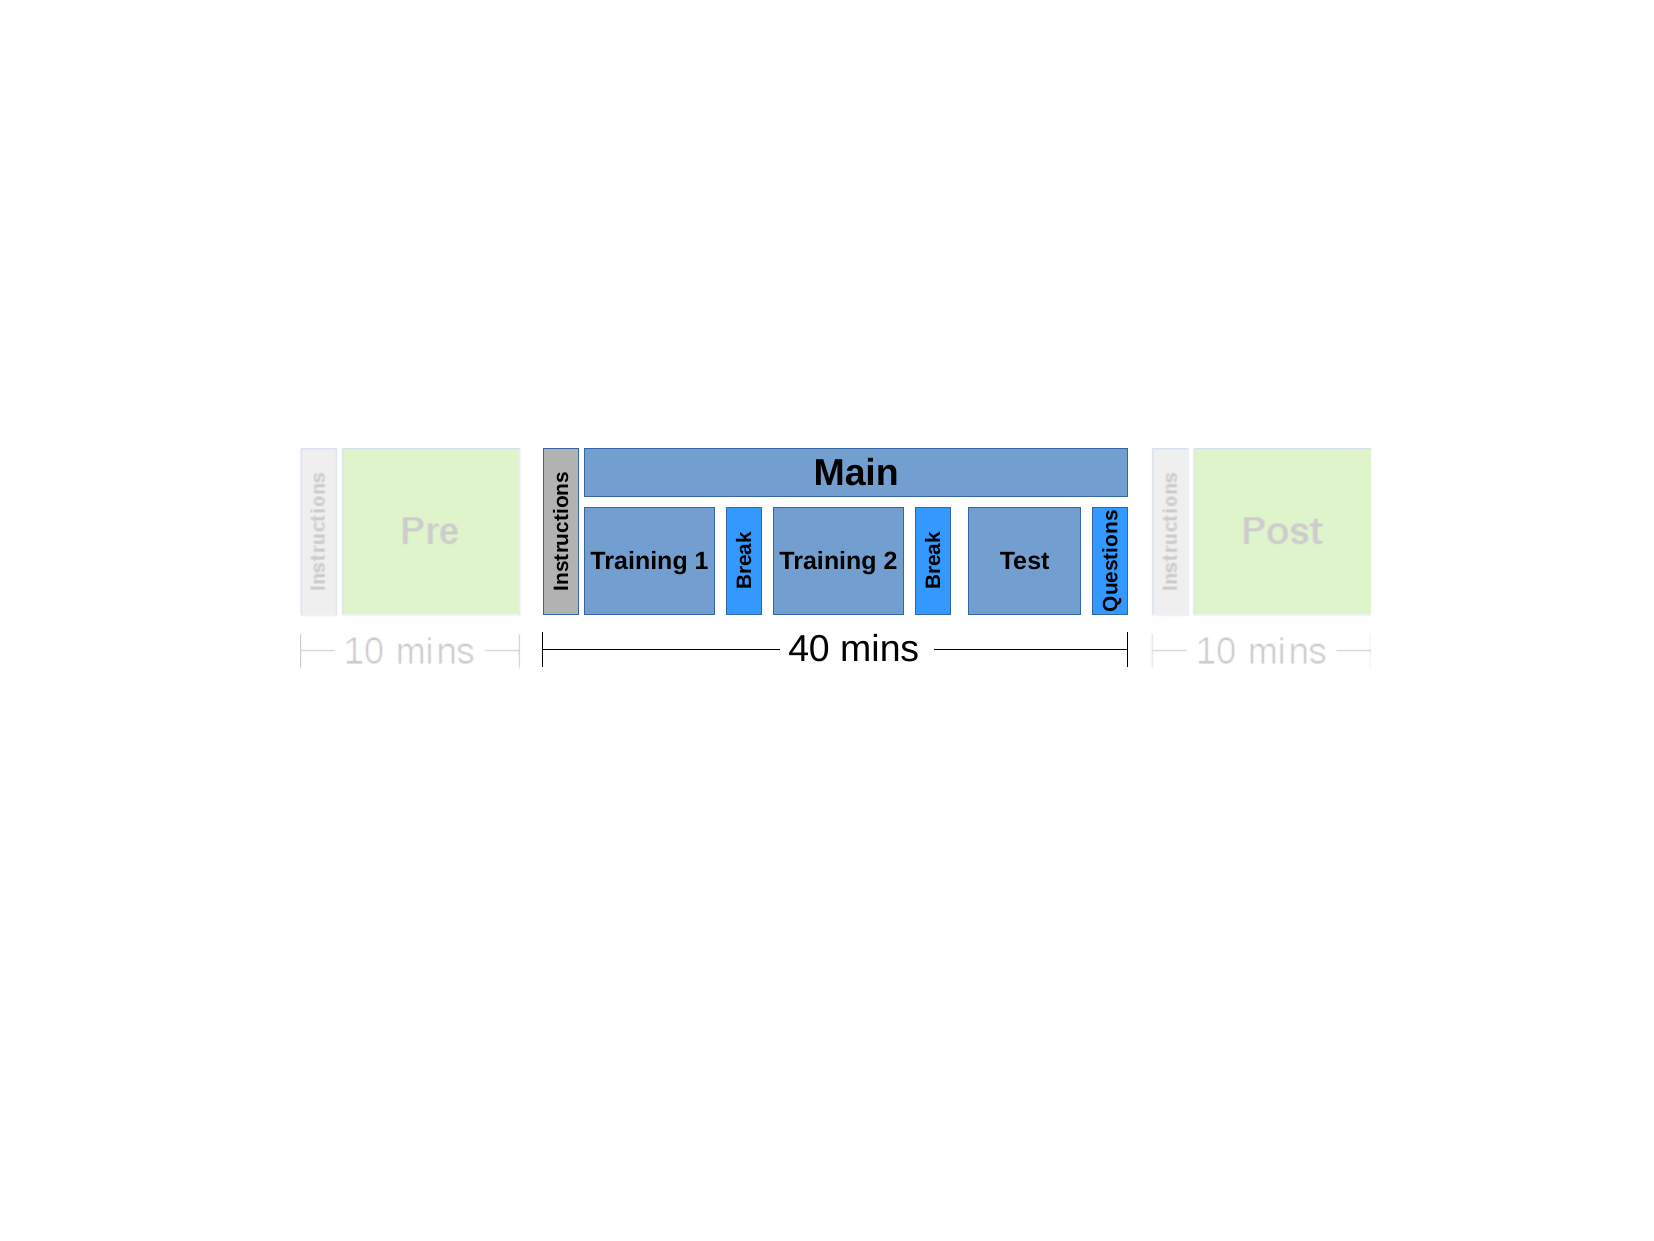

Main
Training 1
Training 2
Test
Instructions
Break
Break
Questions
40 mins